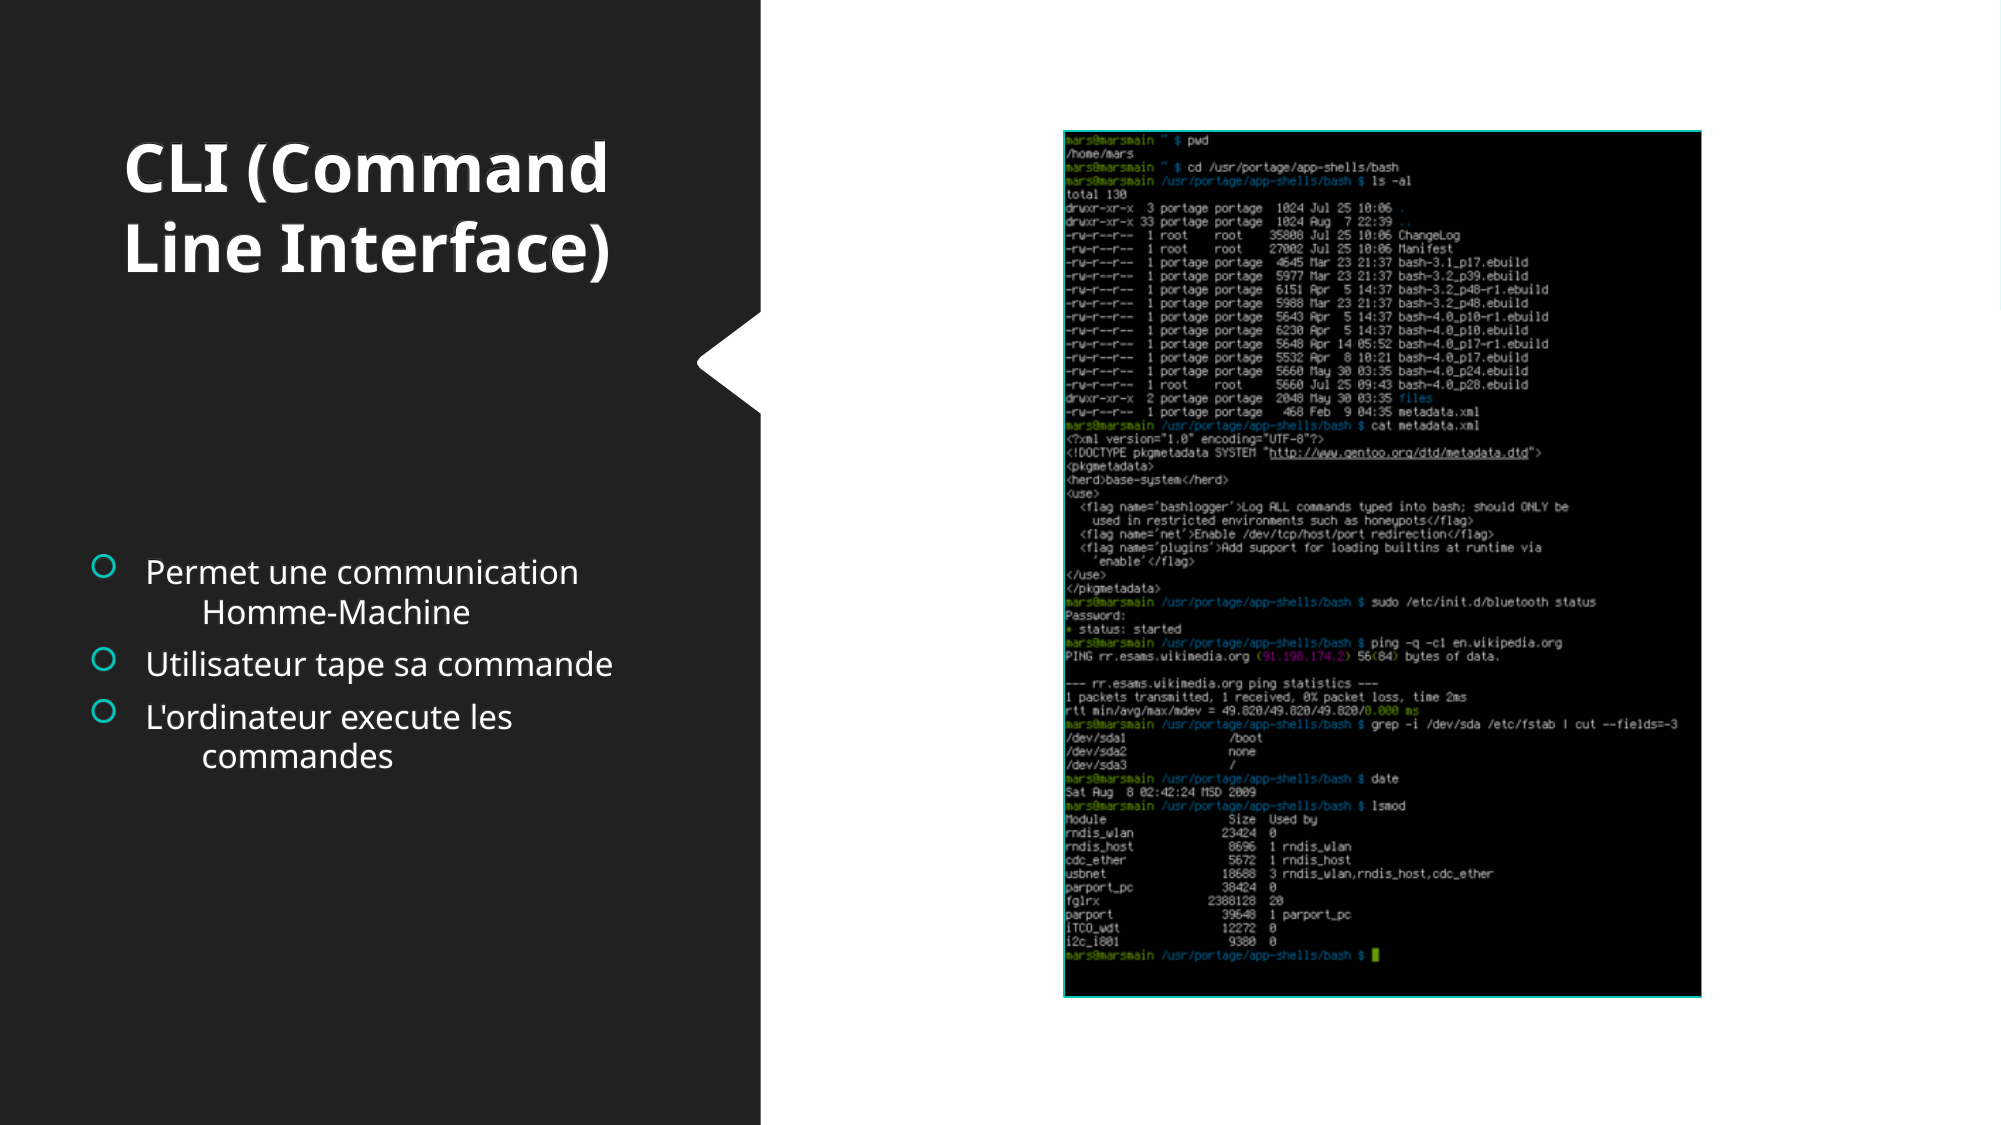

# CLI (Command Line Interface)
Permet une communication Homme-Machine
Utilisateur tape sa commande
L'ordinateur execute les commandes